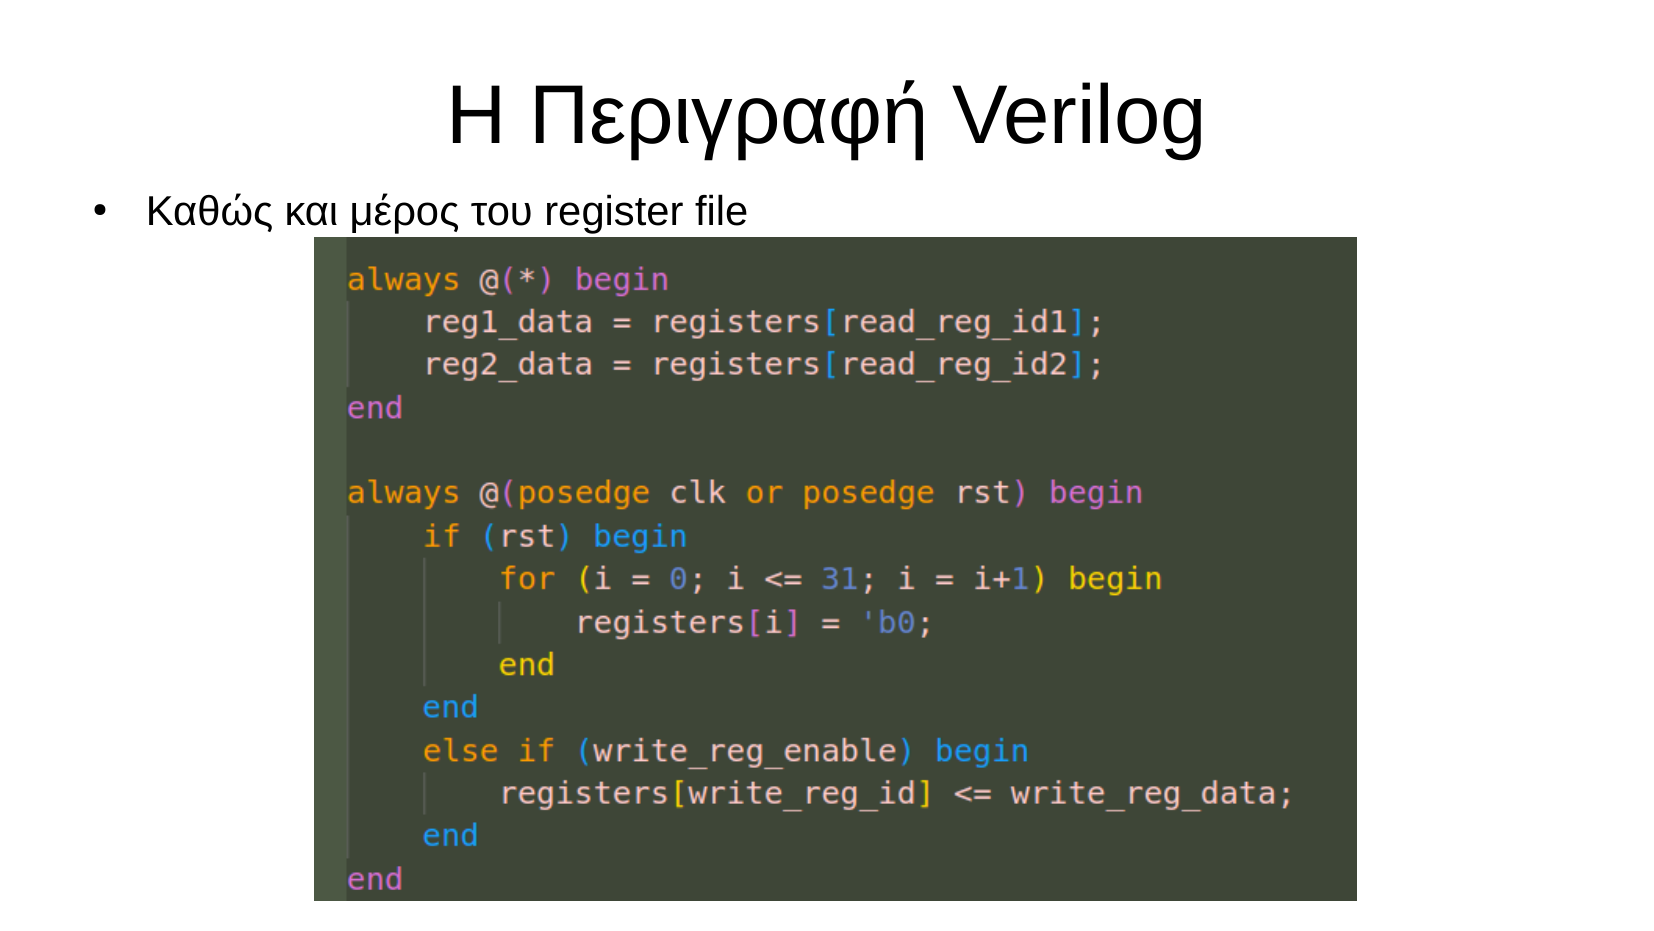

# Η Περιγραφή Verilog
Καθώς και μέρος του register file